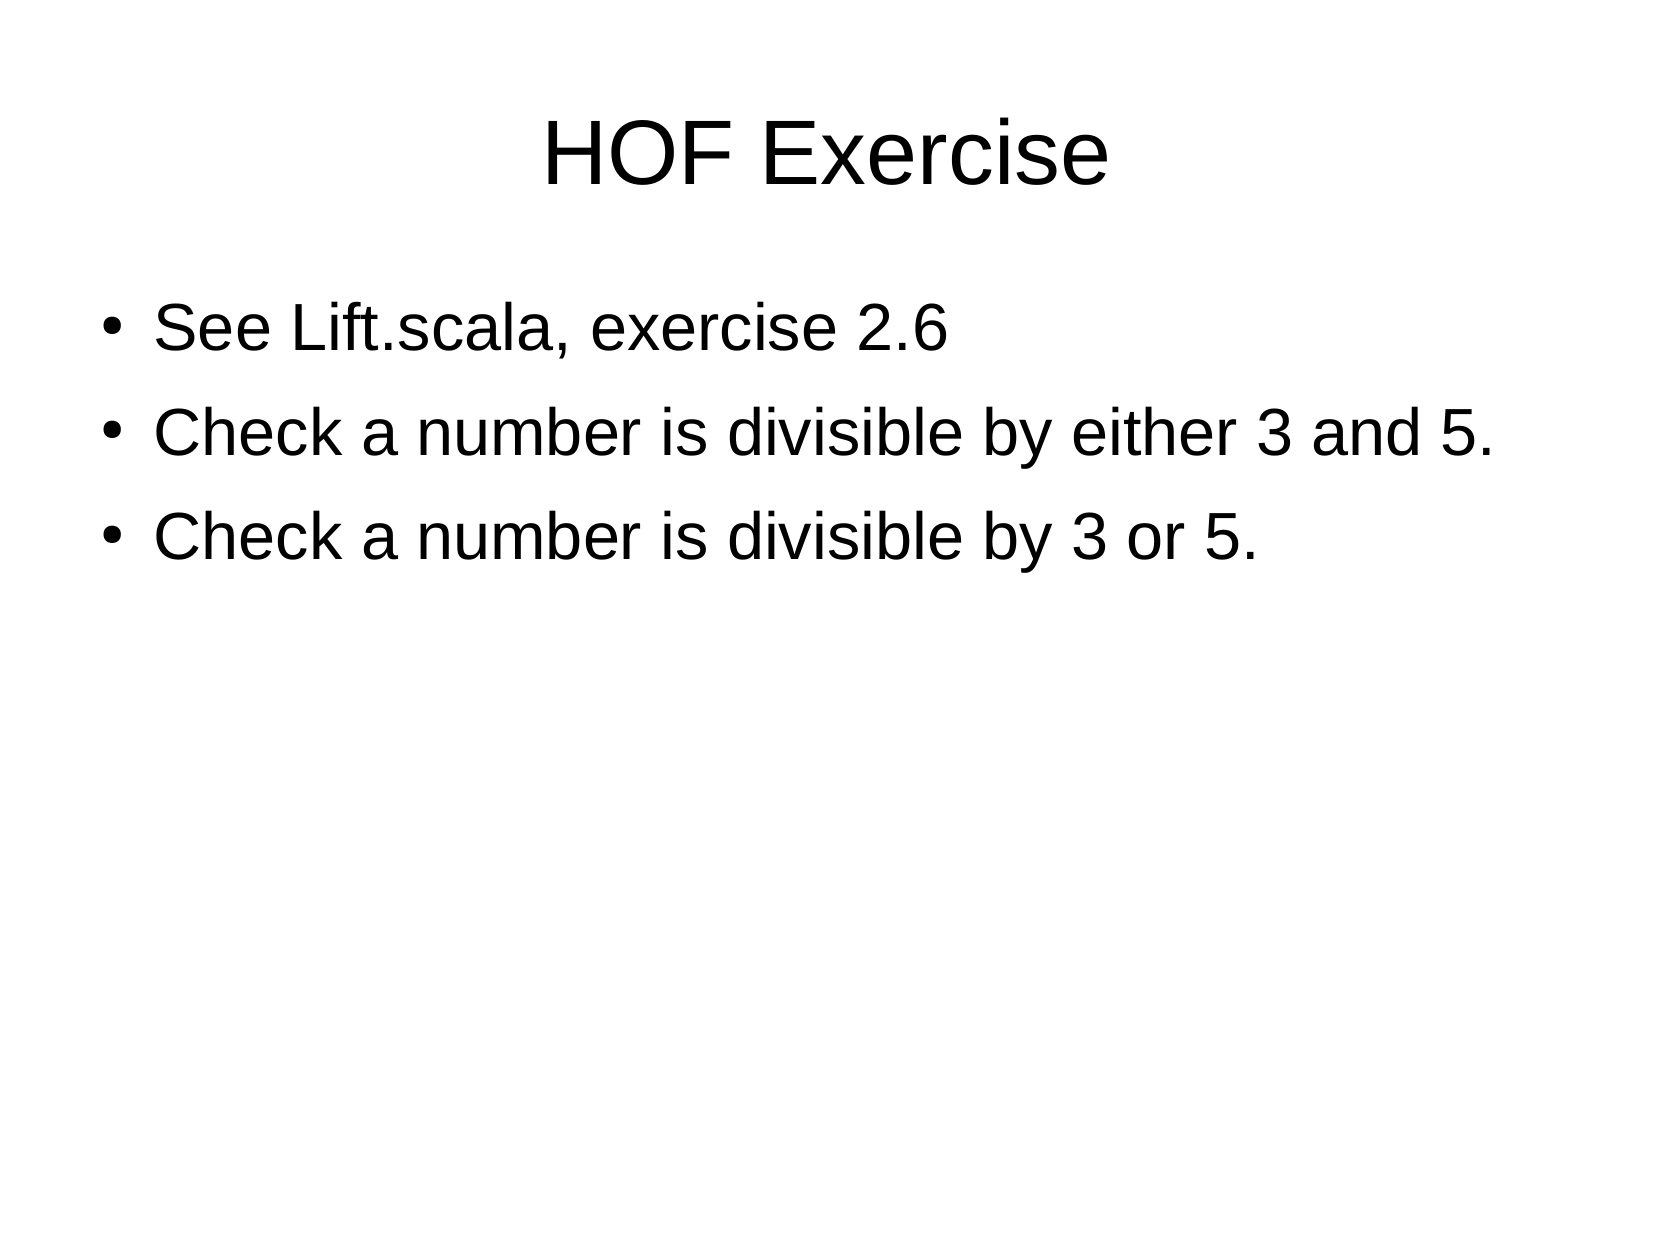

# HOF Exercise
See Lift.scala, exercise 2.6
Check a number is divisible by either 3 and 5.
Check a number is divisible by 3 or 5.